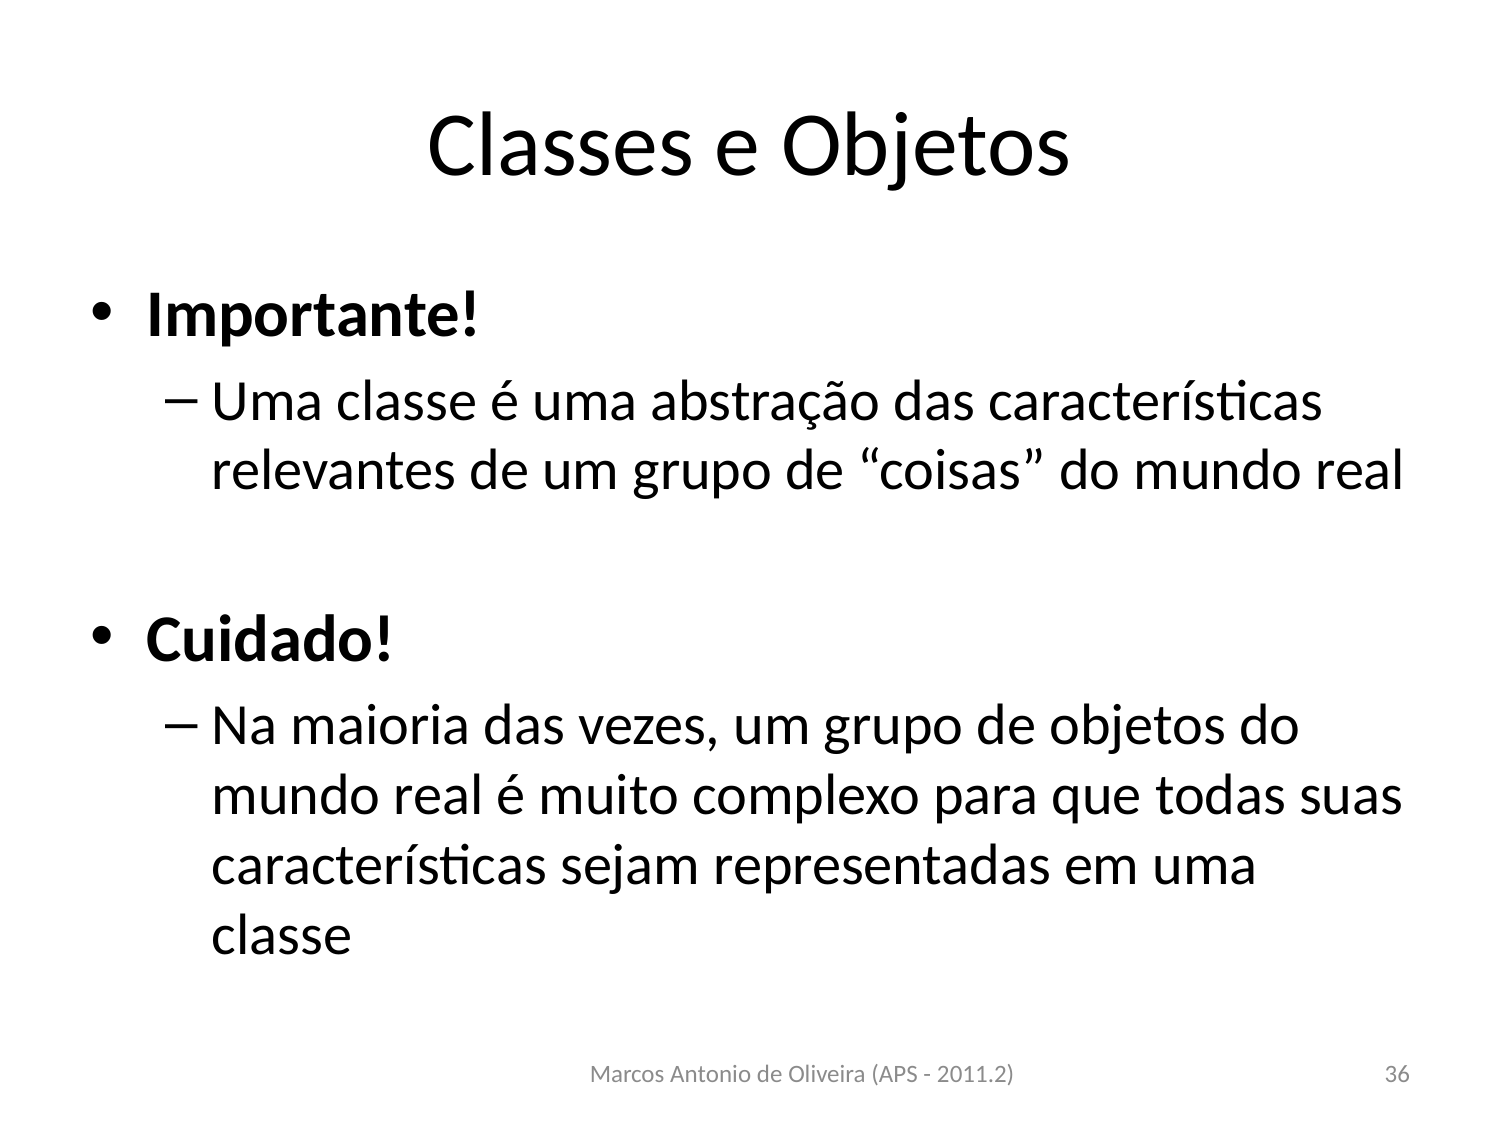

# Classes e Objetos
Importante!
Uma classe é uma abstração das características relevantes de um grupo de “coisas” do mundo real
Cuidado!
Na maioria das vezes, um grupo de objetos do mundo real é muito complexo para que todas suas características sejam representadas em uma classe
Marcos Antonio de Oliveira (APS - 2011.2)